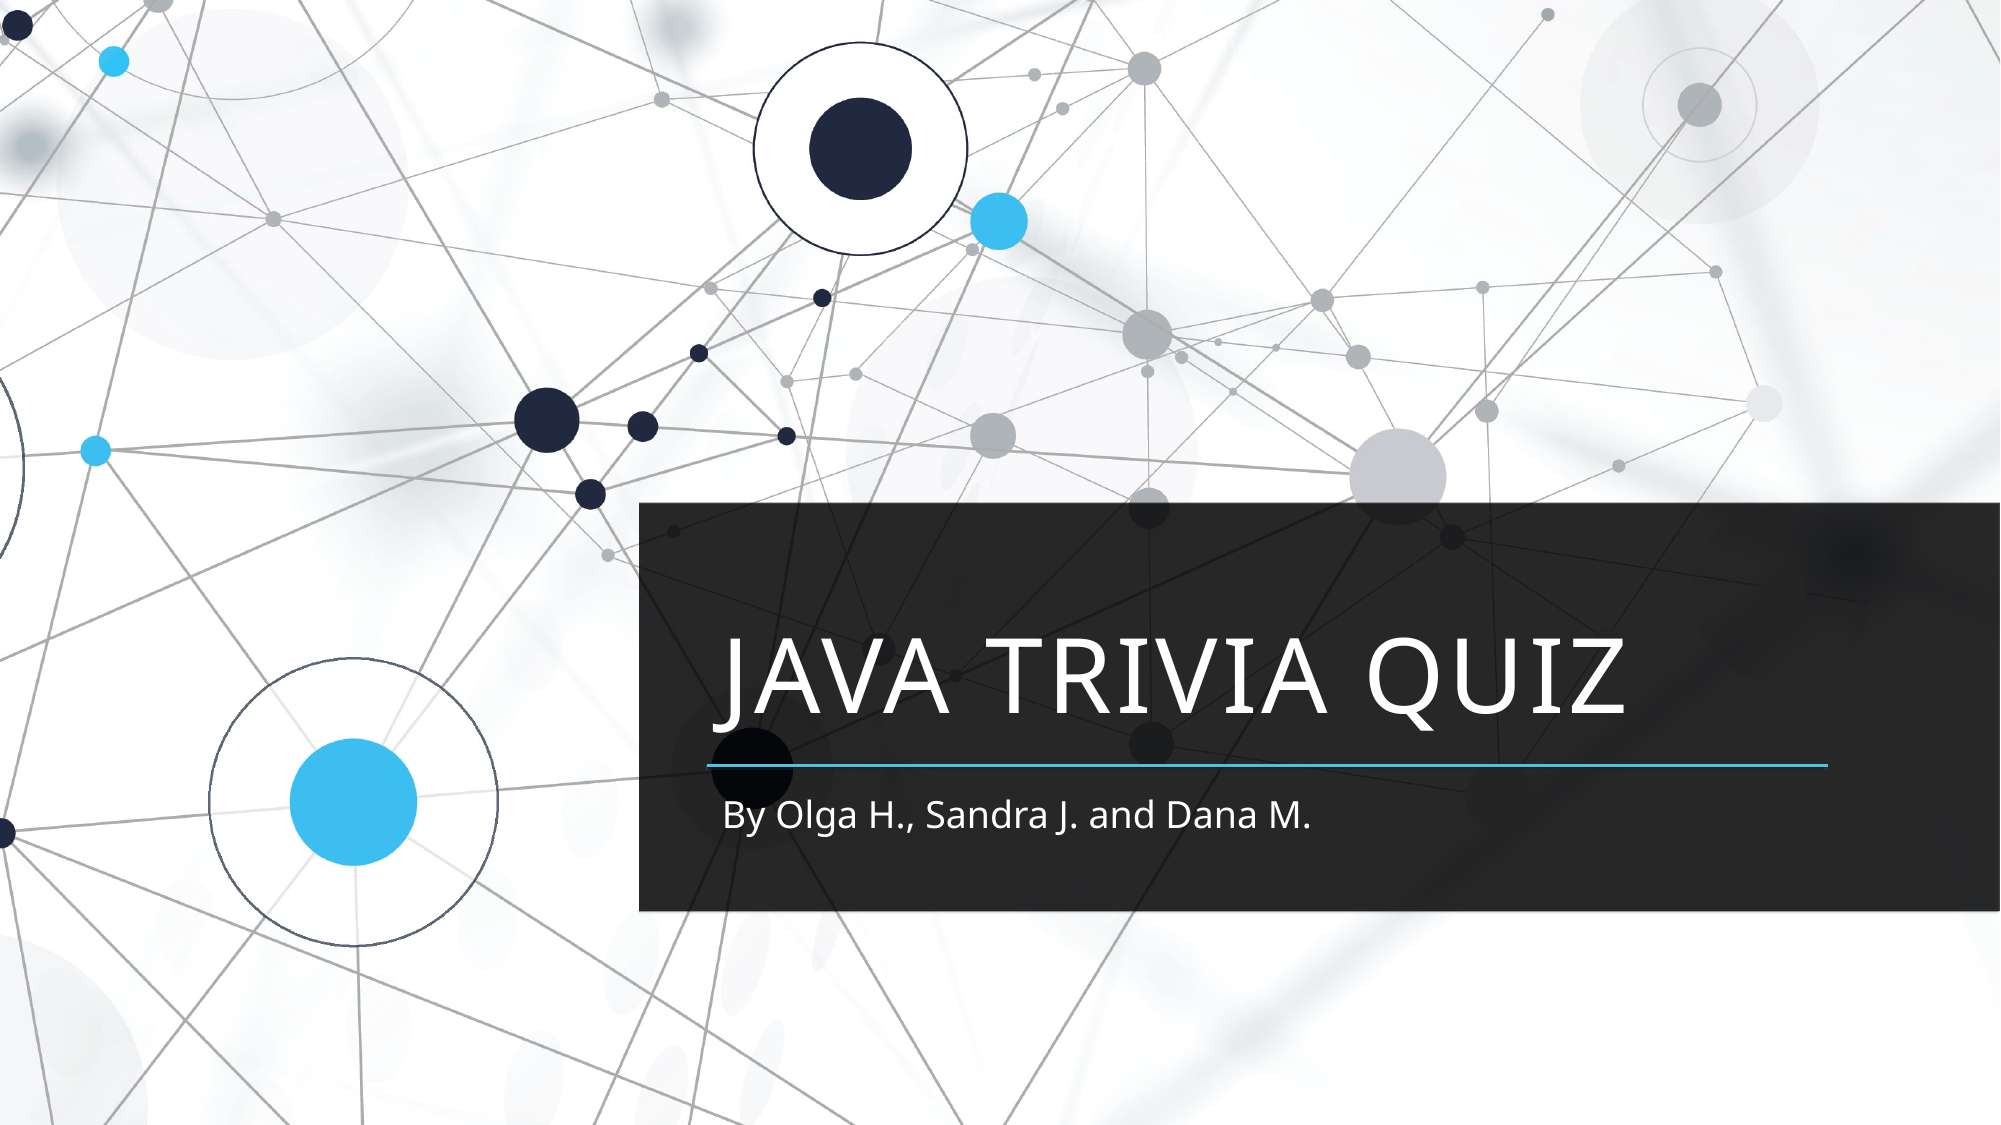

# JAVA TRIVIA QUIZ
By Olga H., Sandra J. and Dana M.